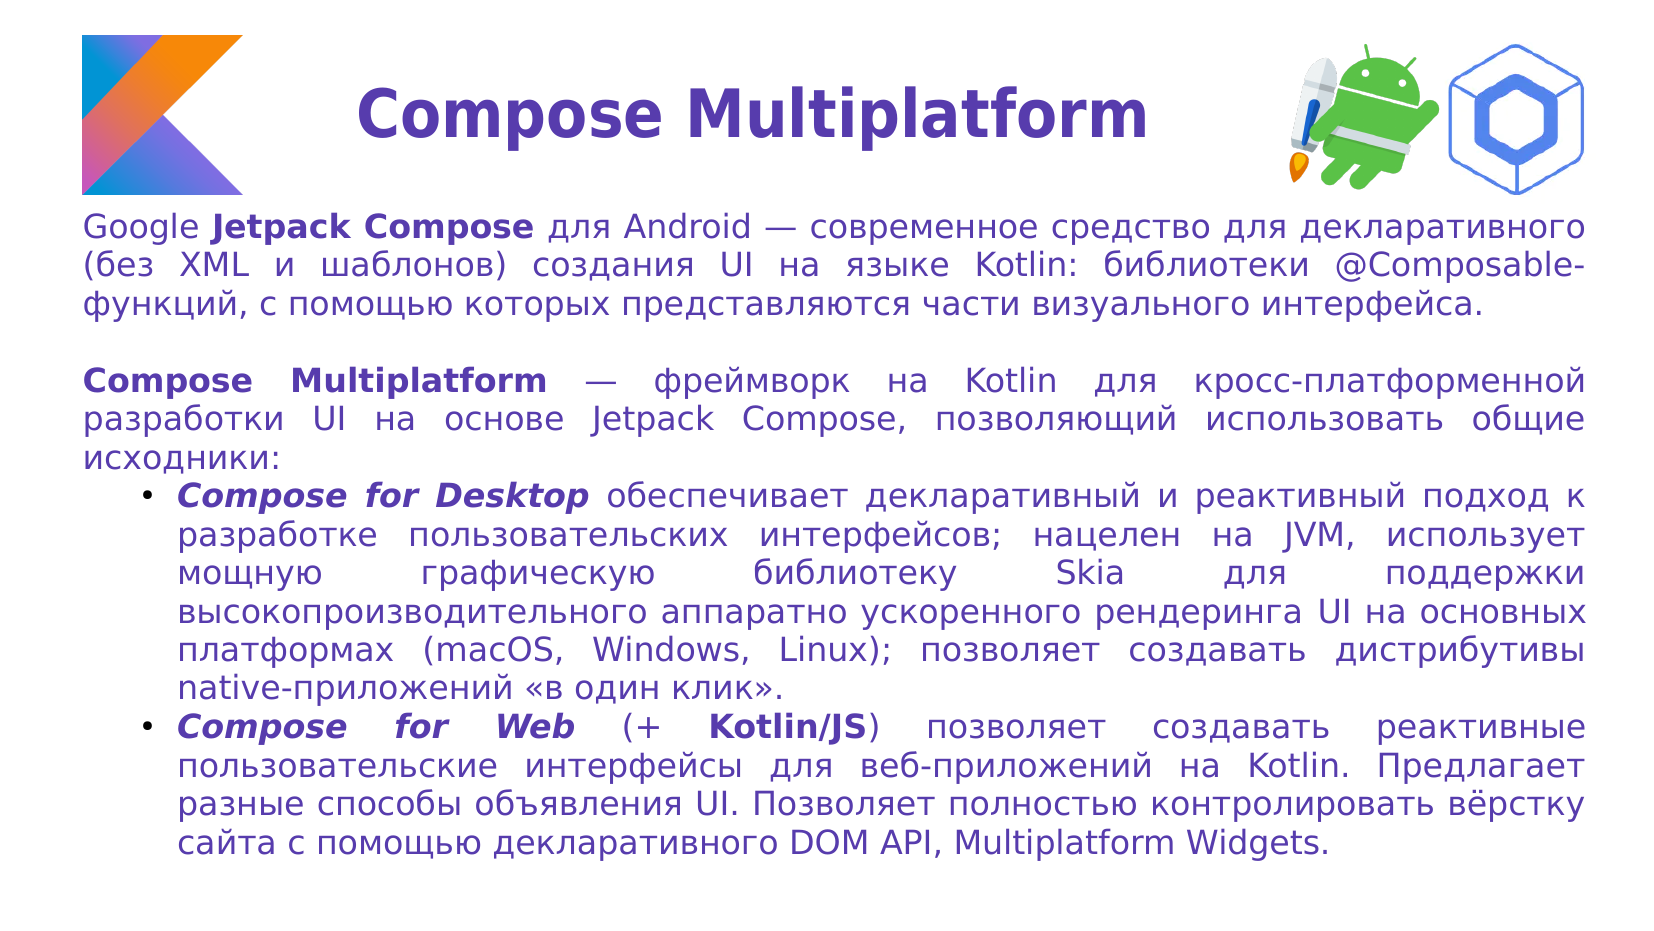

# Compose Multiplatform
Google Jetpack Compose для Android — современное средство для декларативного (без XML и шаблонов) создания UI на языке Kotlin: библиотеки @Composable-функций, с помощью которых представляются части визуального интерфейса.
Compose Multiplatform — фреймворк на Kotlin для кросс-платформенной разработки UI на основе Jetpack Compose, позволяющий использовать общие исходники:
Compose for Desktop обеспечивает декларативный и реактивный подход к разработке пользовательских интерфейсов; нацелен на JVM, использует мощную графическую библиотеку Skia для поддержки высокопроизводительного аппаратно ускоренного рендеринга UI на основных платформах (macOS, Windows, Linux); позволяет создавать дистрибутивы native-приложений «в один клик».
Compose for Web (+ Kotlin/JS) позволяет создавать реактивные пользовательские интерфейсы для веб-приложений на Kotlin. Предлагает разные способы объявления UI. Позволяет полностью контролировать вёрстку сайта с помощью декларативного DOM API, Multiplatform Widgets.